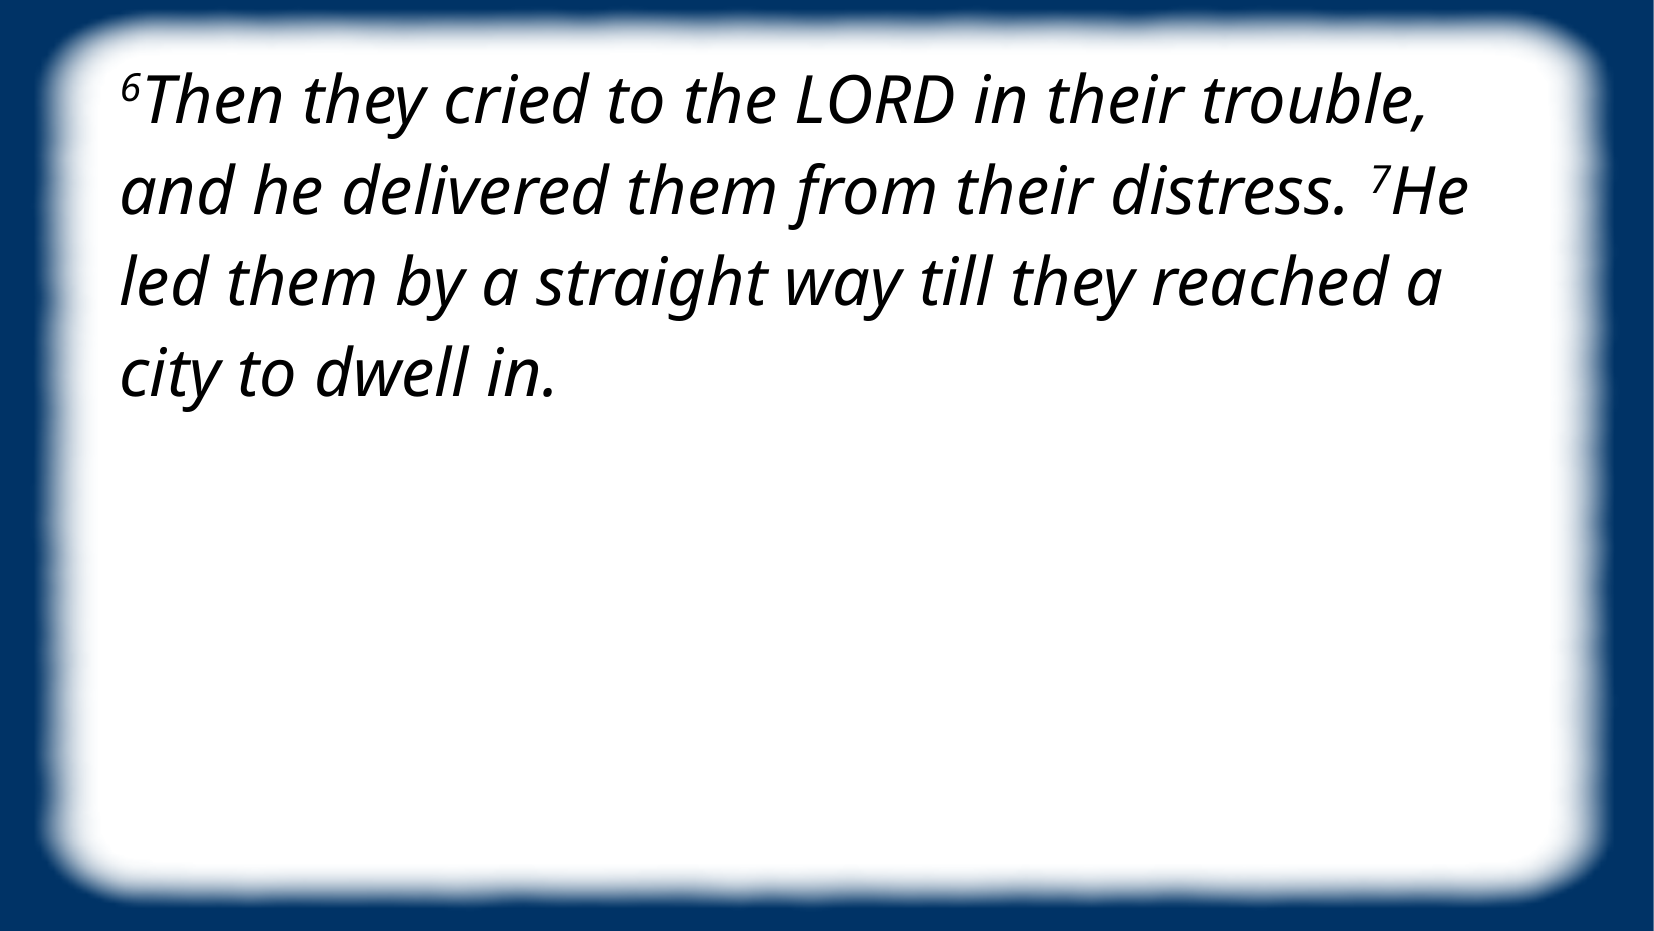

6Then they cried to the LORD in their trouble, and he delivered them from their distress. 7He led them by a straight way till they reached a city to dwell in.